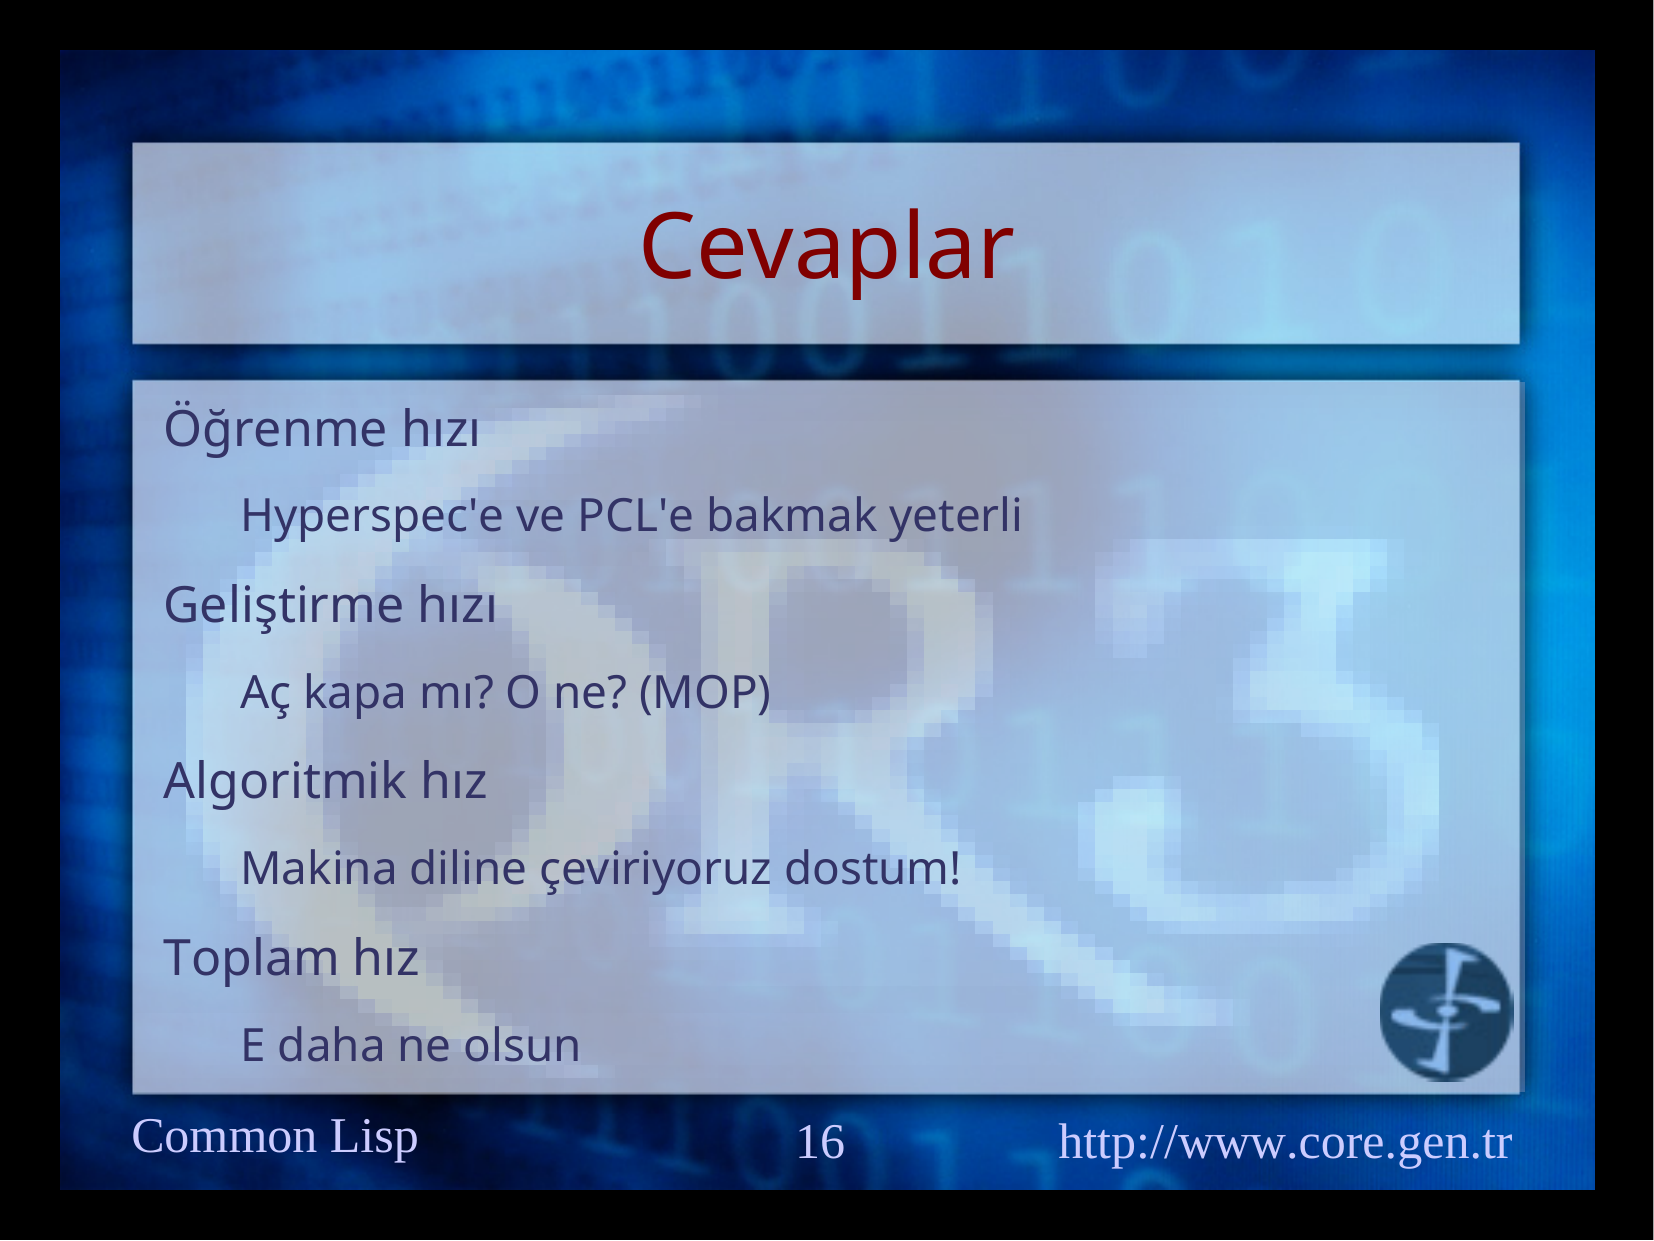

# Cevaplar
Öğrenme hızı
Hyperspec'e ve PCL'e bakmak yeterli
Geliştirme hızı
Aç kapa mı? O ne? (MOP)
Algoritmik hız
Makina diline çeviriyoruz dostum!
Toplam hız
E daha ne olsun